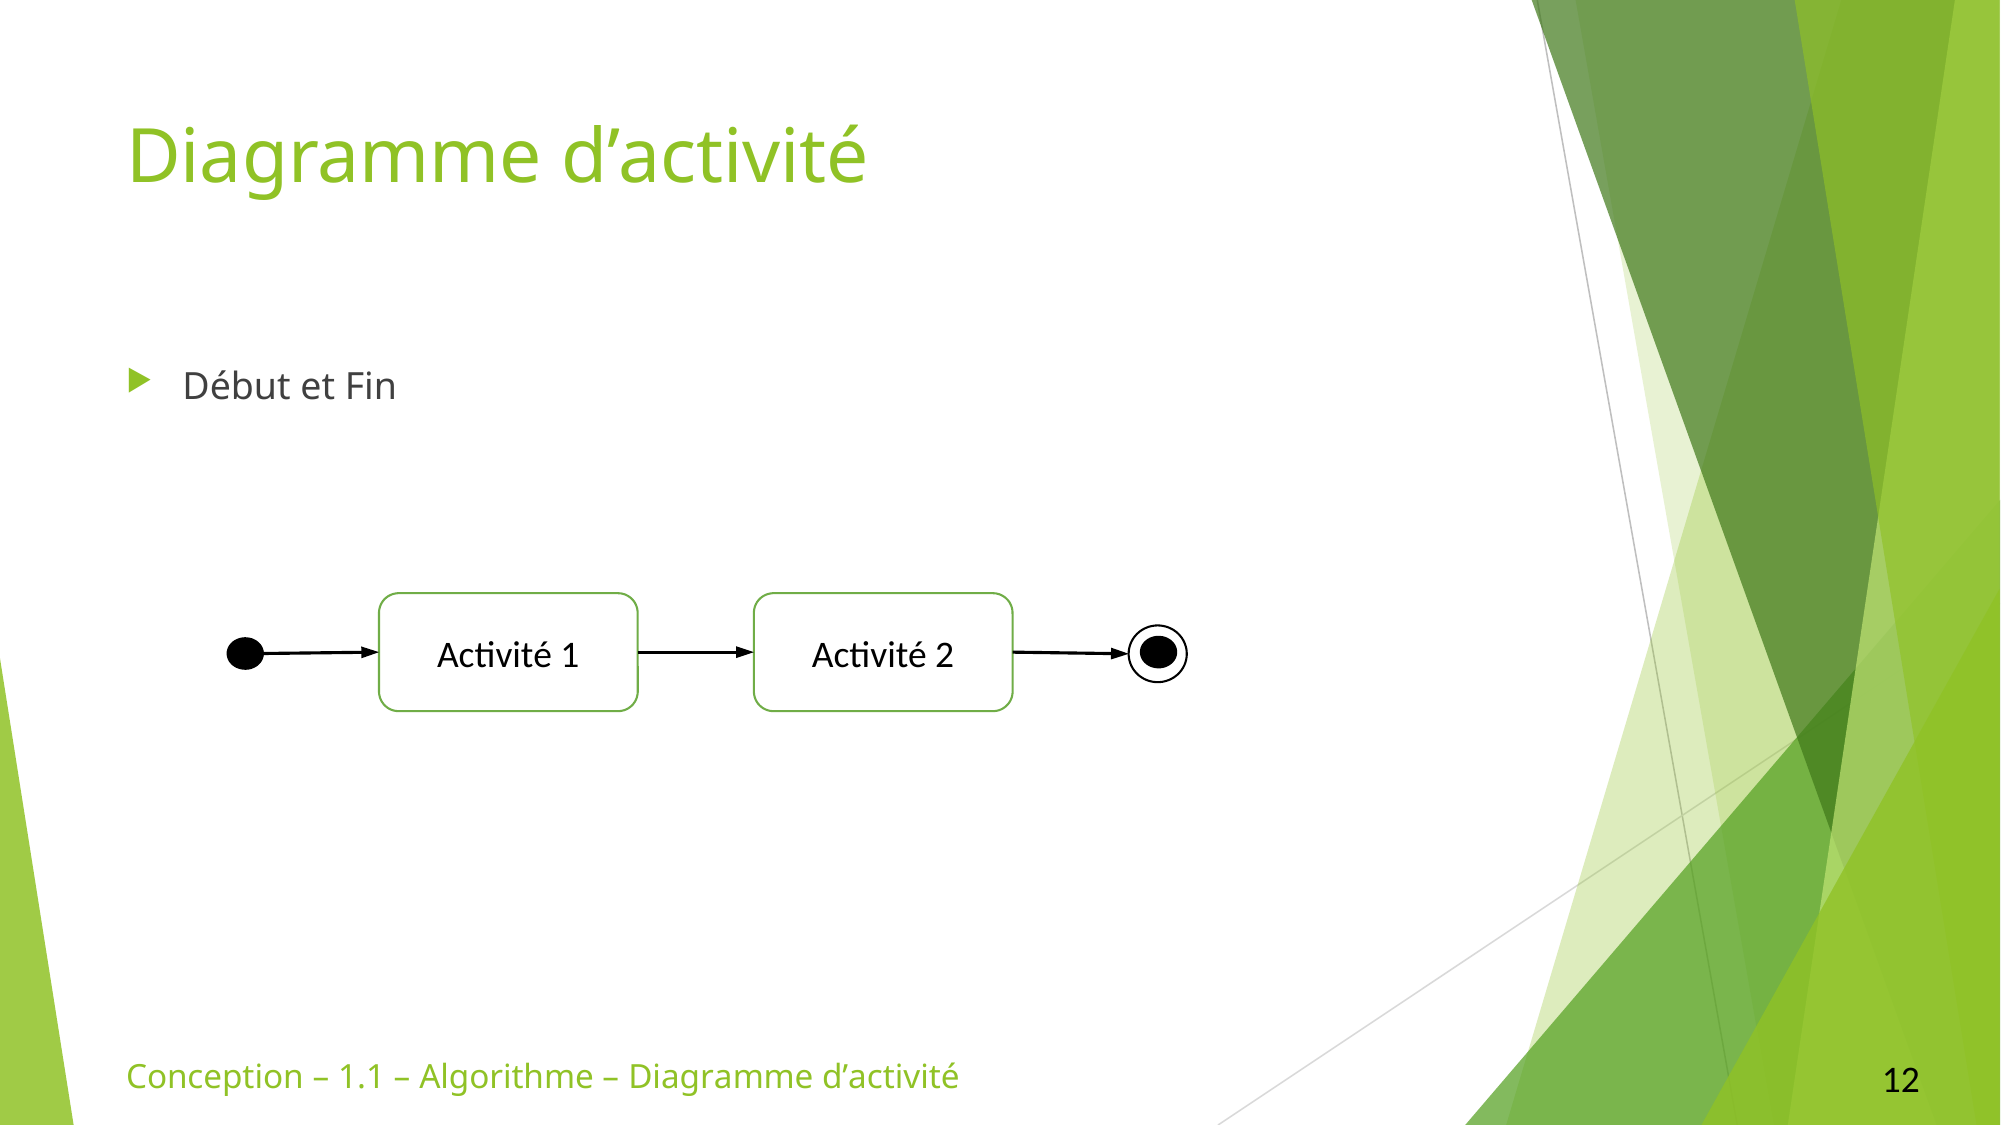

# Diagramme d’activité
Début et Fin
Activité 1
Activité 2
Conception – 1.1 – Algorithme – Diagramme d’activité